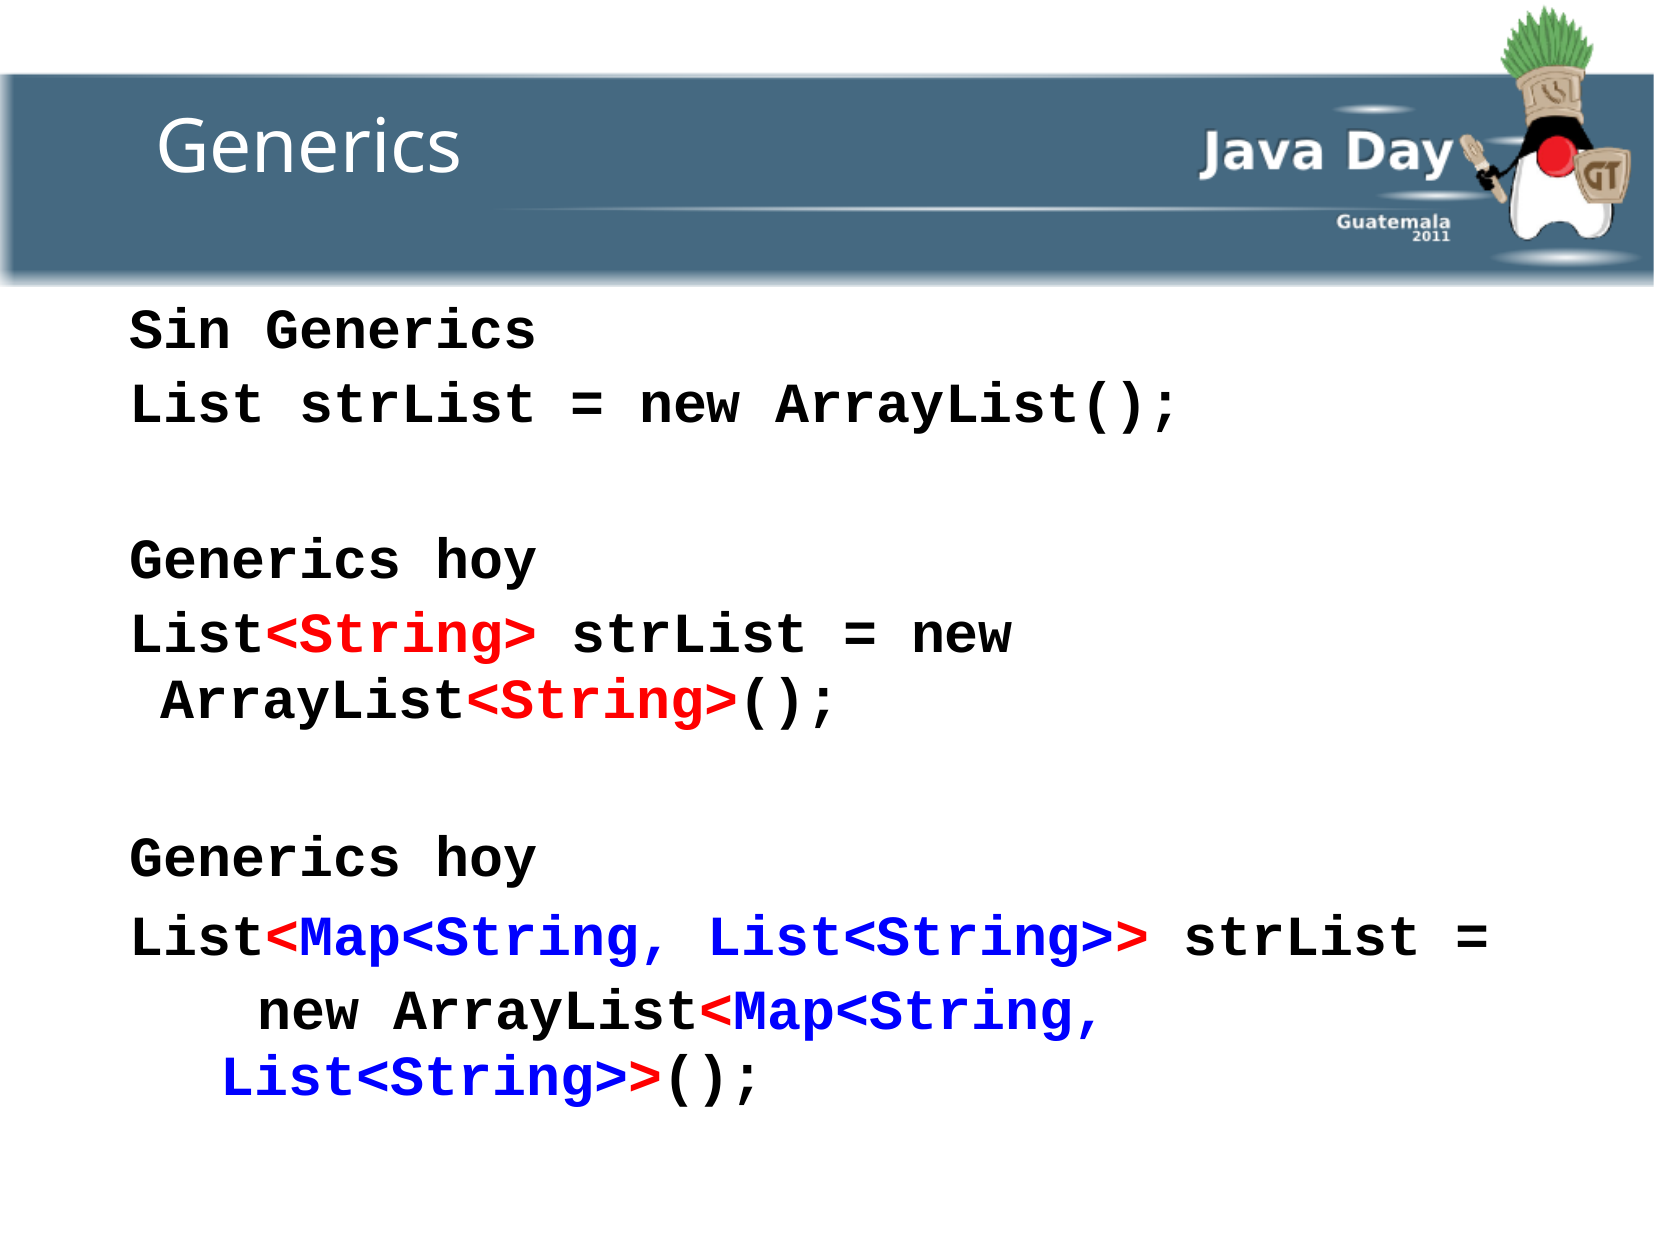

# Generics
Sin Generics
List strList = new ArrayList();
Generics hoy
List<String> strList = new ArrayList<String>();
Generics hoy
List<Map<String, List<String>> strList =
 new ArrayList<Map<String, List<String>>();